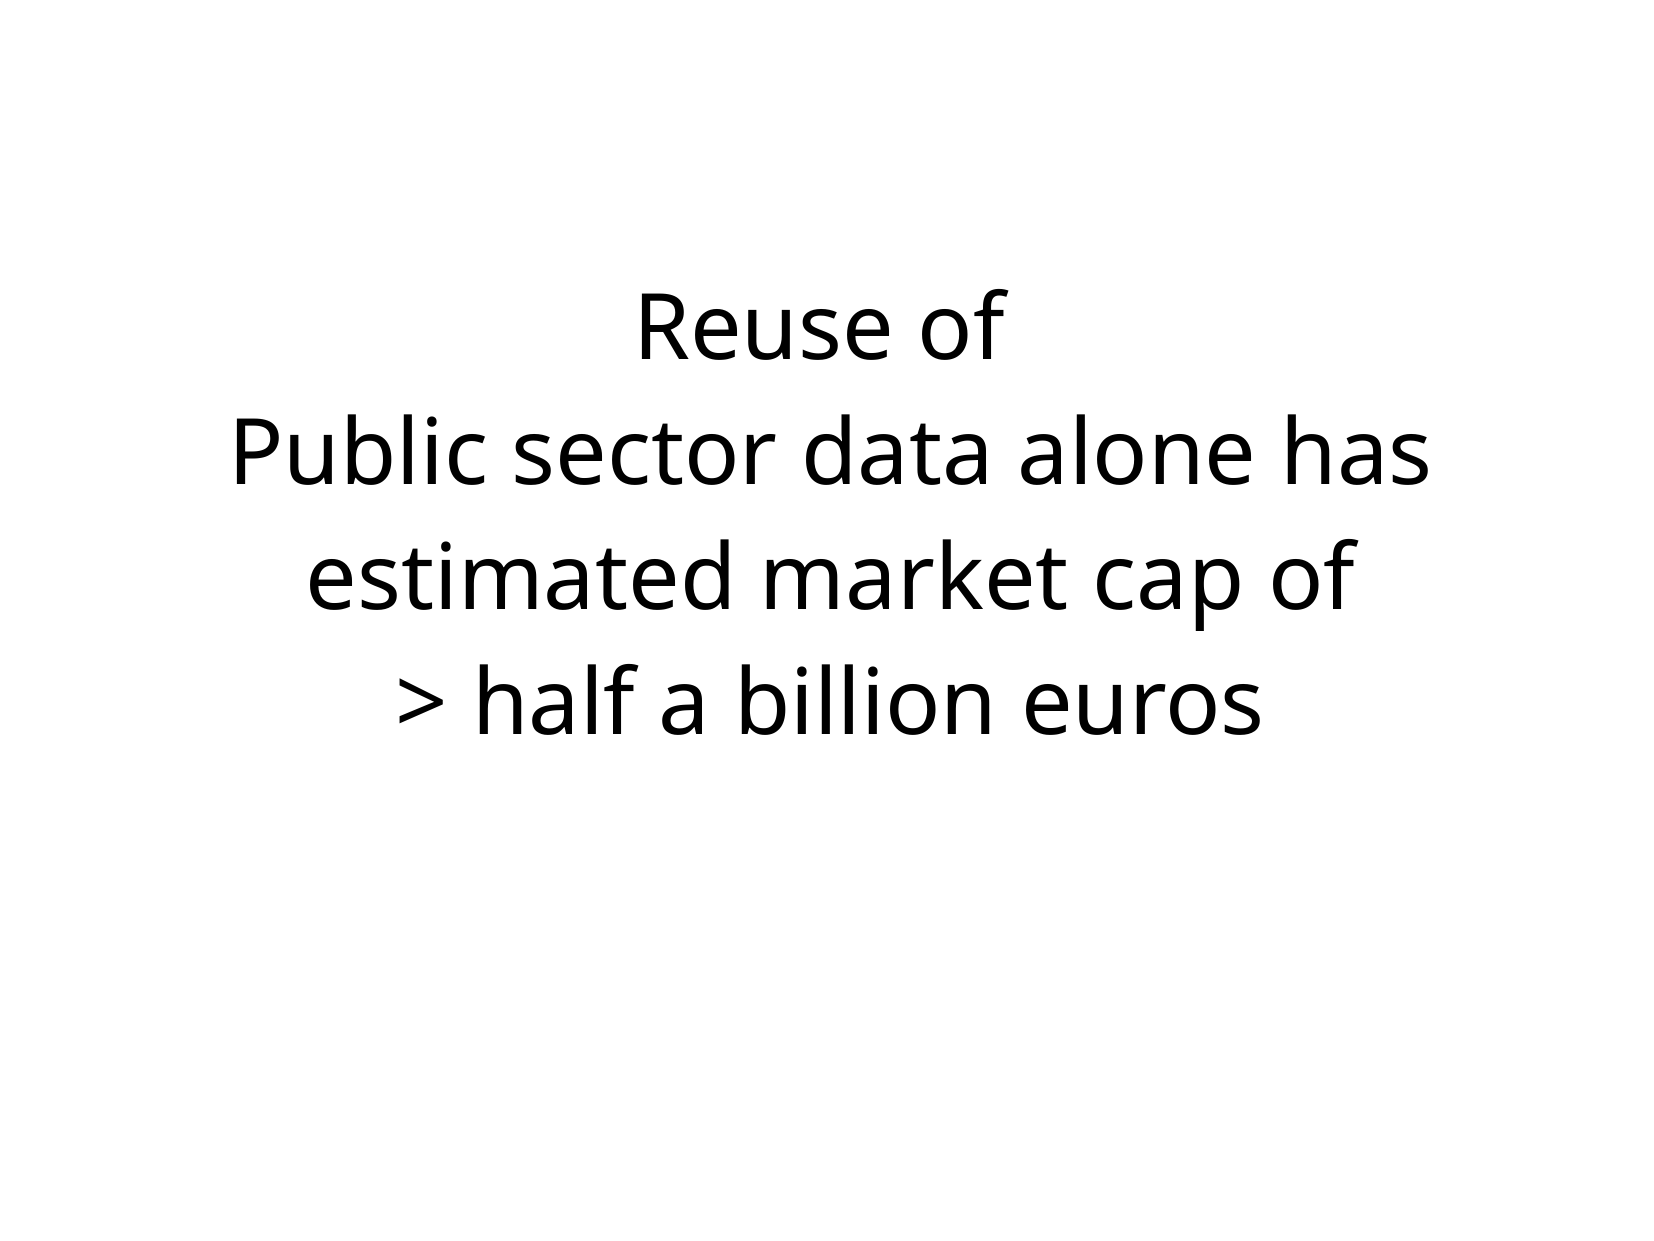

# Reuse of Public sector data alone has estimated market cap of > half a billion euros